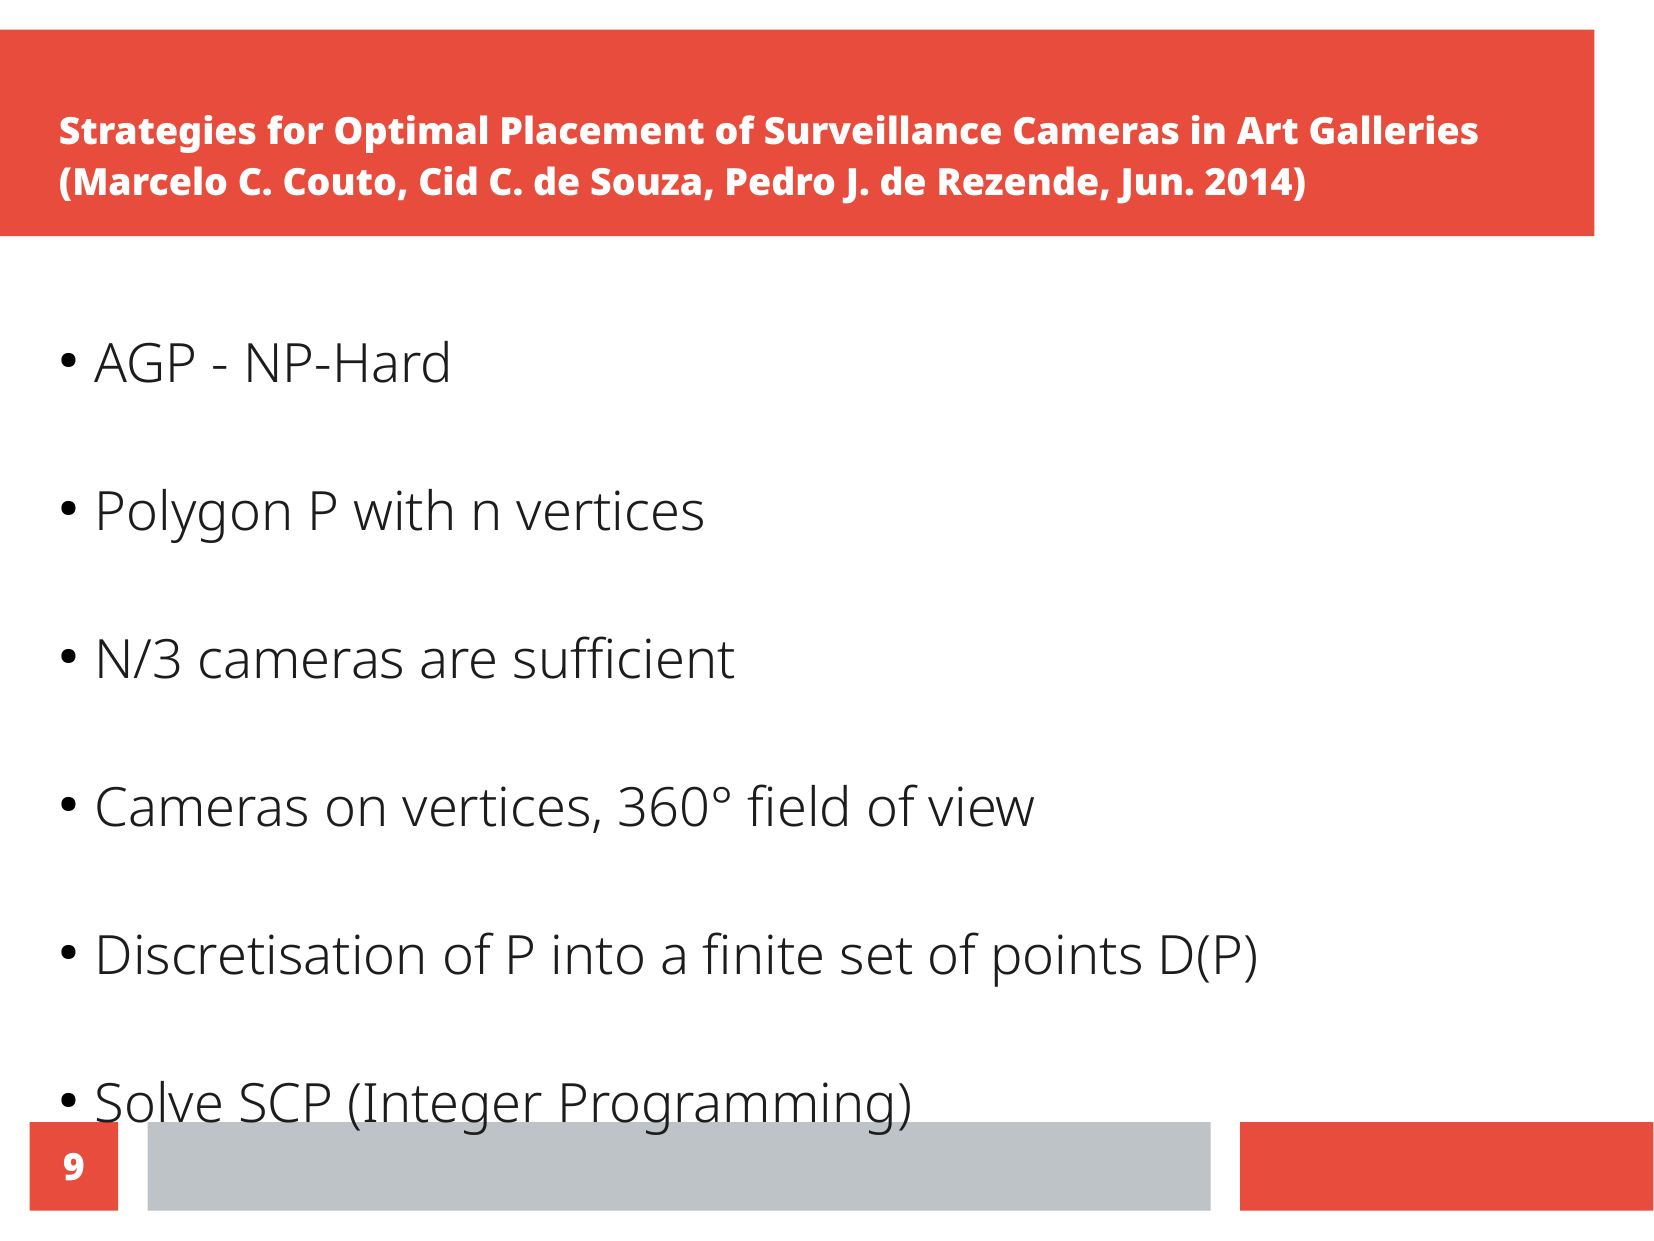

# Strategies for Optimal Placement of Surveillance Cameras in Art Galleries (Marcelo C. Couto, Cid C. de Souza, Pedro J. de Rezende, Jun. 2014)
AGP - NP-Hard
Polygon P with n vertices
N/3 cameras are sufficient
Cameras on vertices, 360° field of view
Discretisation of P into a finite set of points D(P)
Solve SCP (Integer Programming)
9